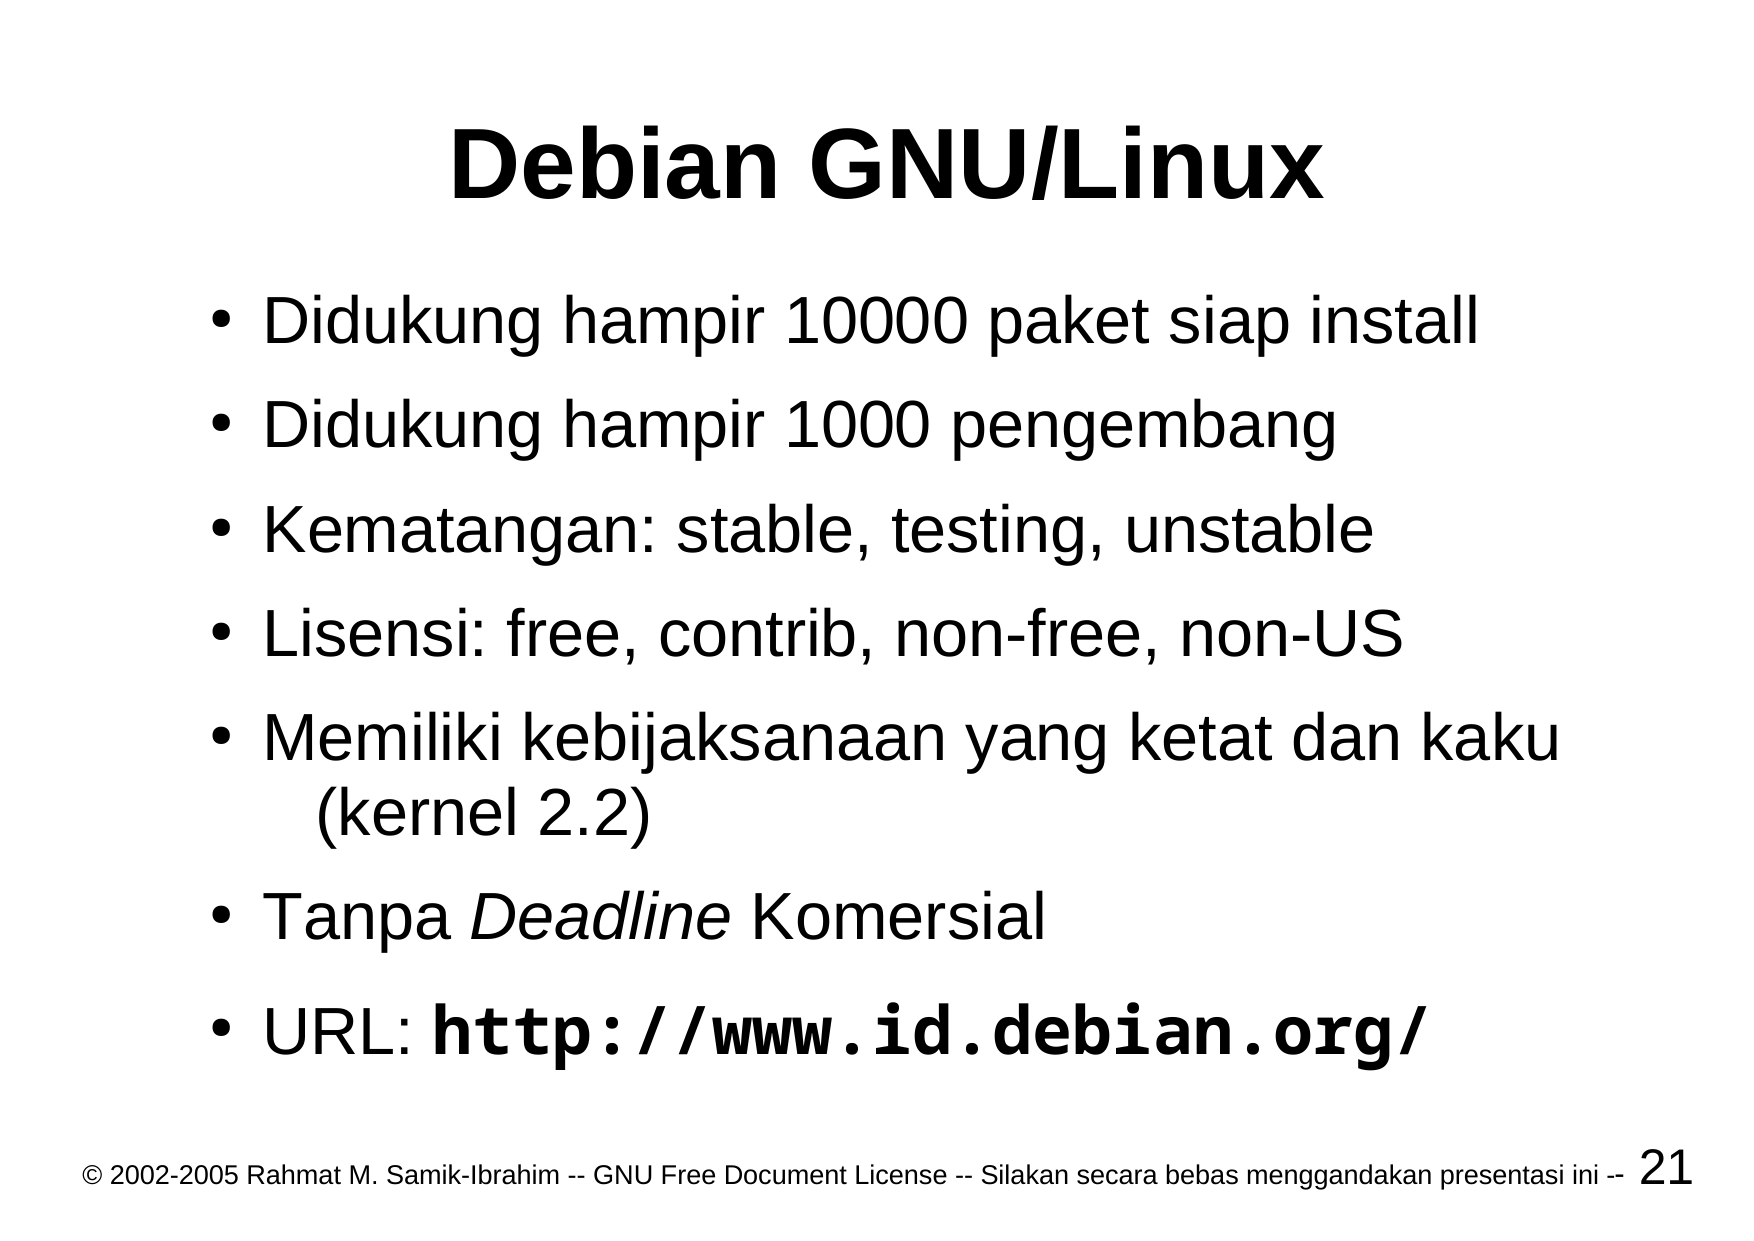

# Debian GNU/Linux
Didukung hampir 10000 paket siap install
Didukung hampir 1000 pengembang
Kematangan: stable, testing, unstable
Lisensi: free, contrib, non-free, non-US
Memiliki kebijaksanaan yang ketat dan kaku (kernel 2.2)
Tanpa Deadline Komersial
URL: http://www.id.debian.org/